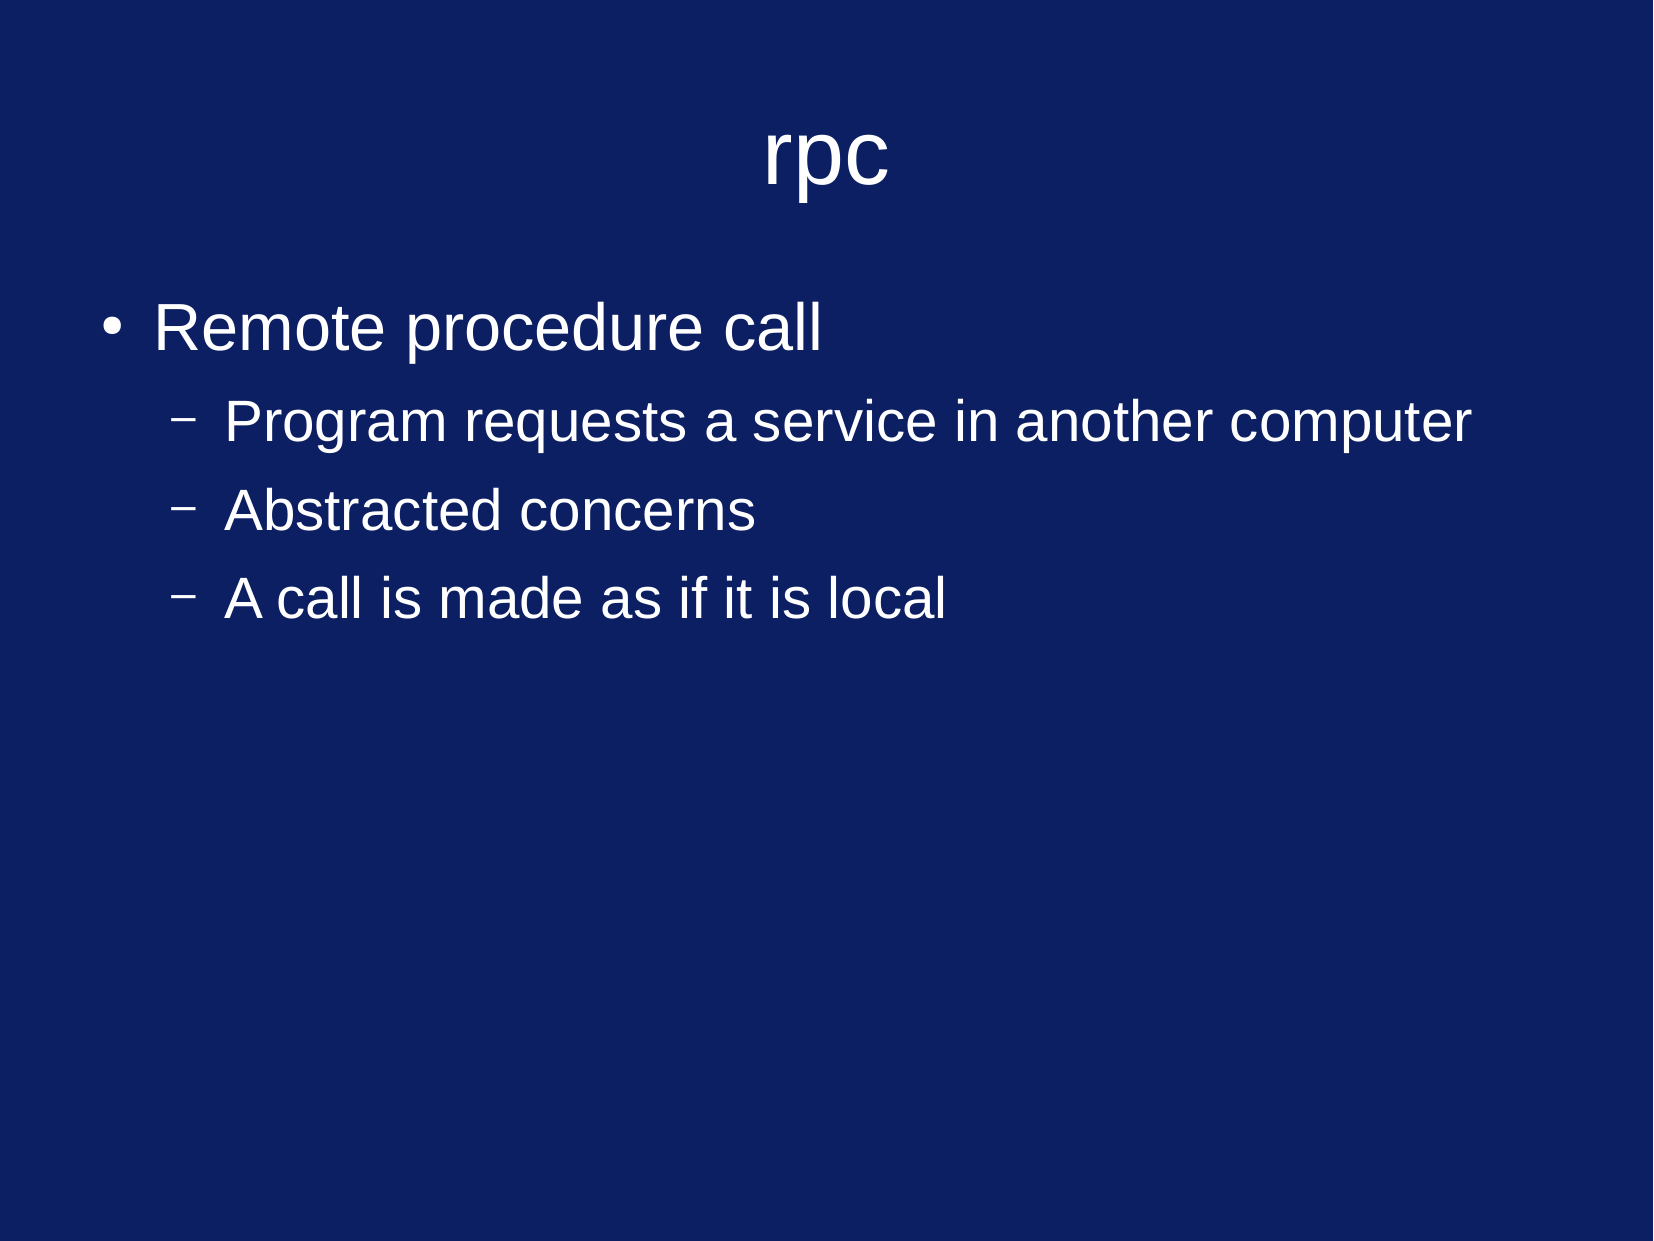

# rpc
Remote procedure call
Program requests a service in another computer
Abstracted concerns
A call is made as if it is local